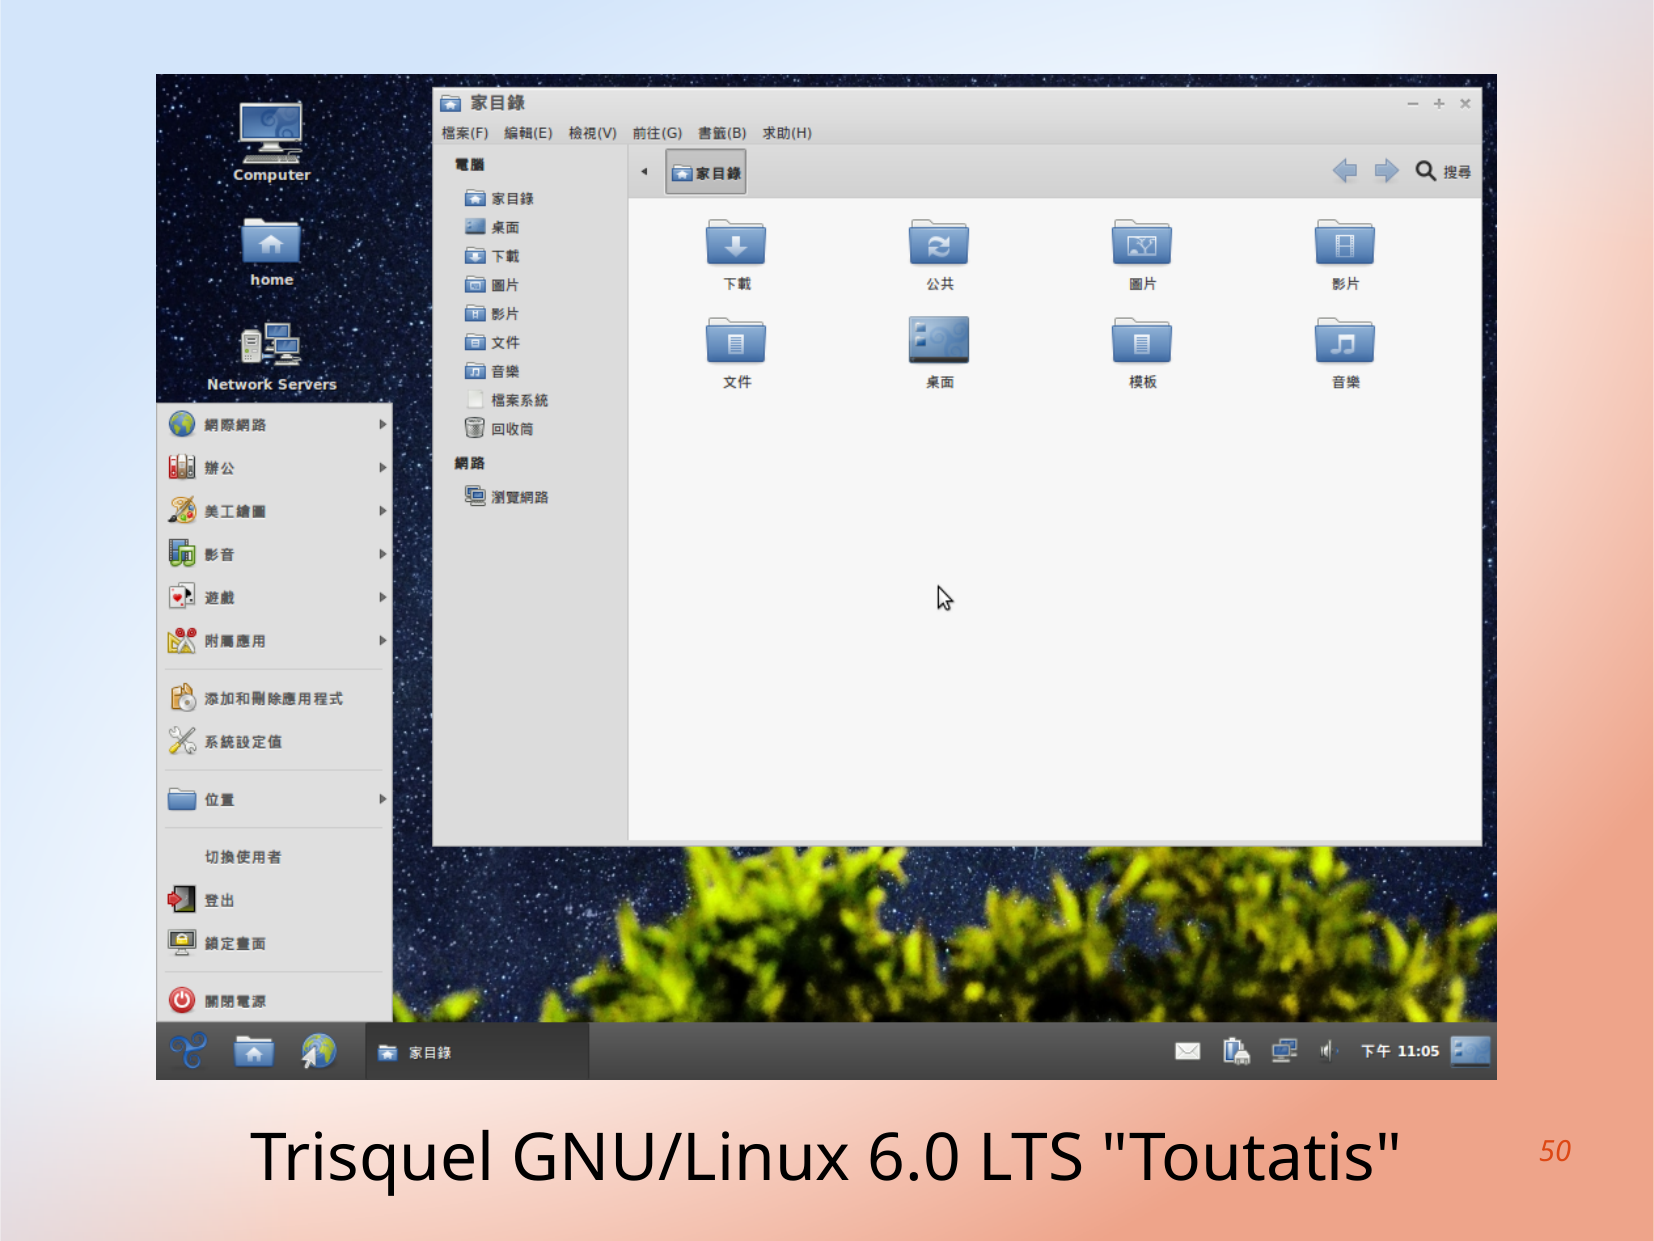

# Trisquel GNU/Linux 6.0 LTS "Toutatis"
50